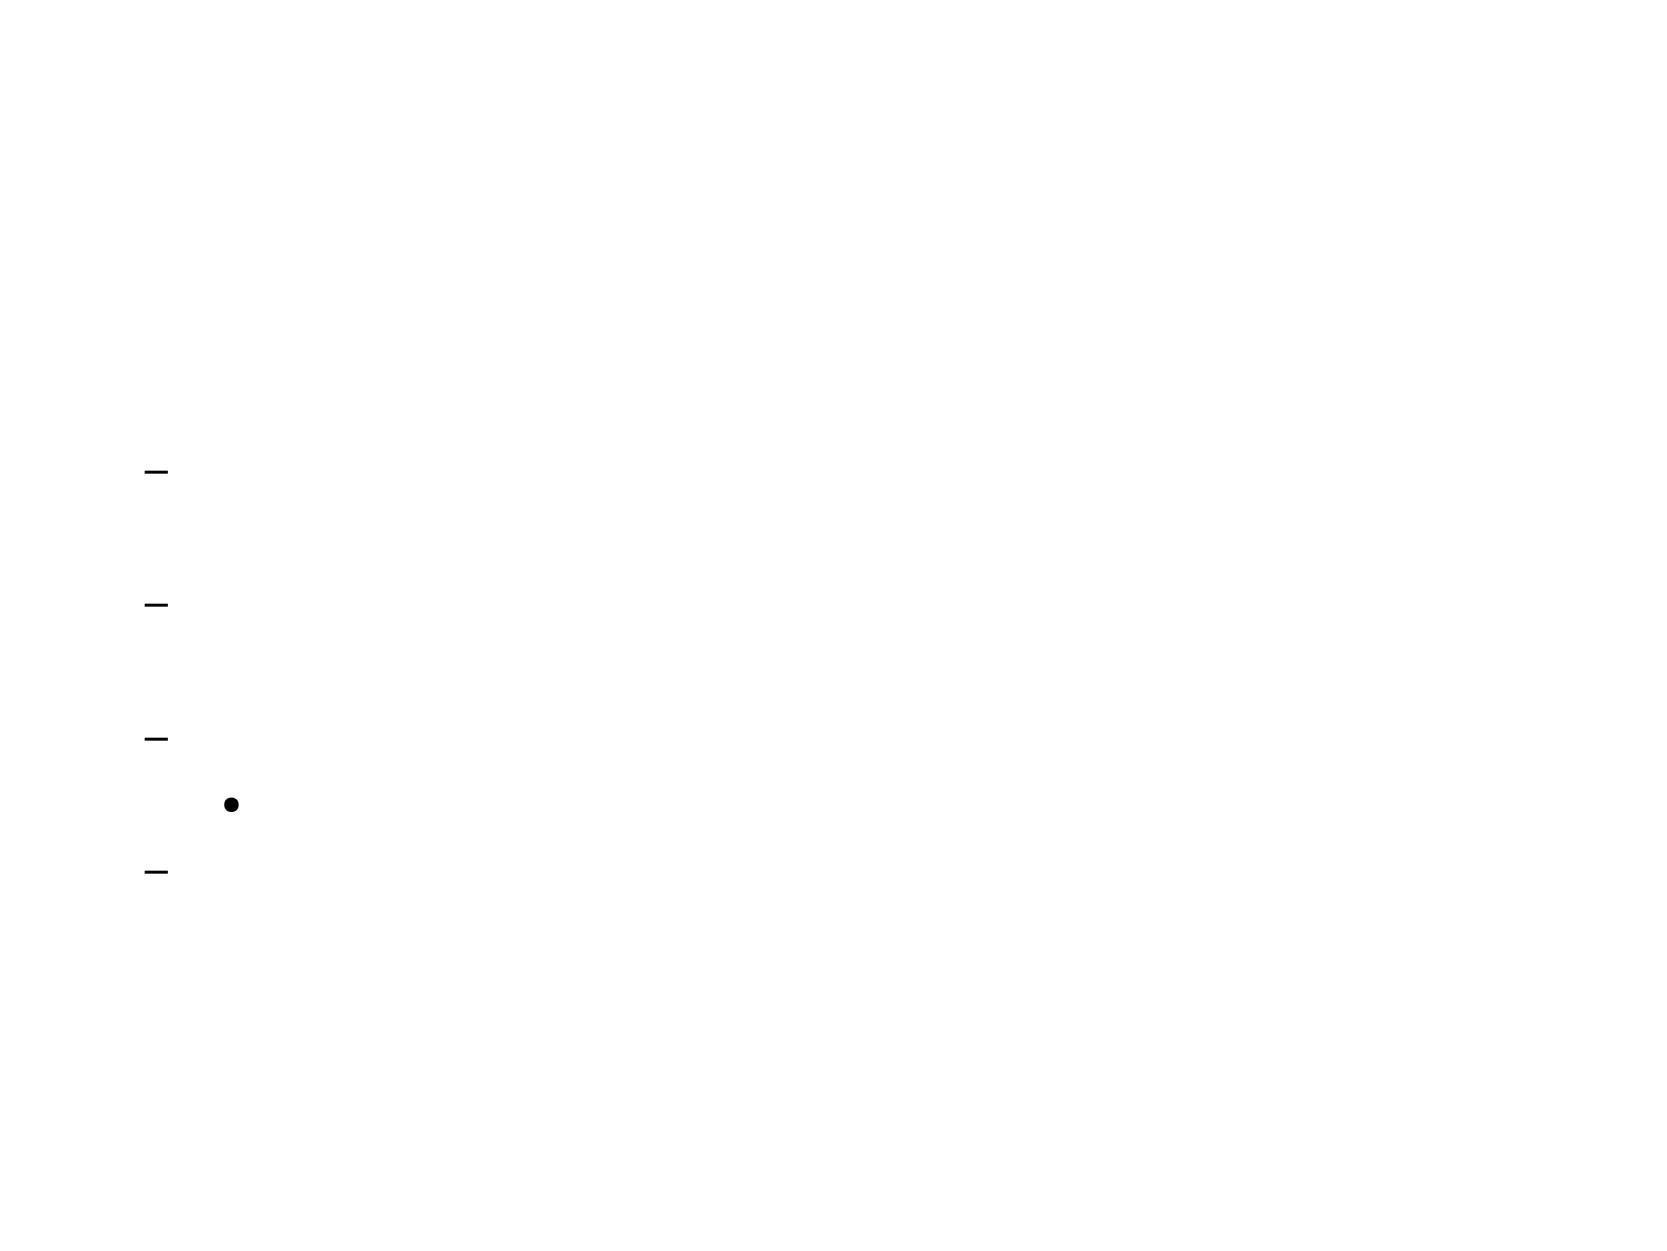

# Gerenciando processos
Alguns  comandos úteis para gerenciar processos:
ps [opções]
Exibe informações dos processos (pid, usuário, consumo de cpu/memória, etc..)  rodando no sistema.
Três sintaxes diferentes para as opções (UNIX, BSD, GNU)
Exemplos:
ps aux: lista todos os processos do sistema
Usem a criatividade para filtrar a saída do ps com pipes